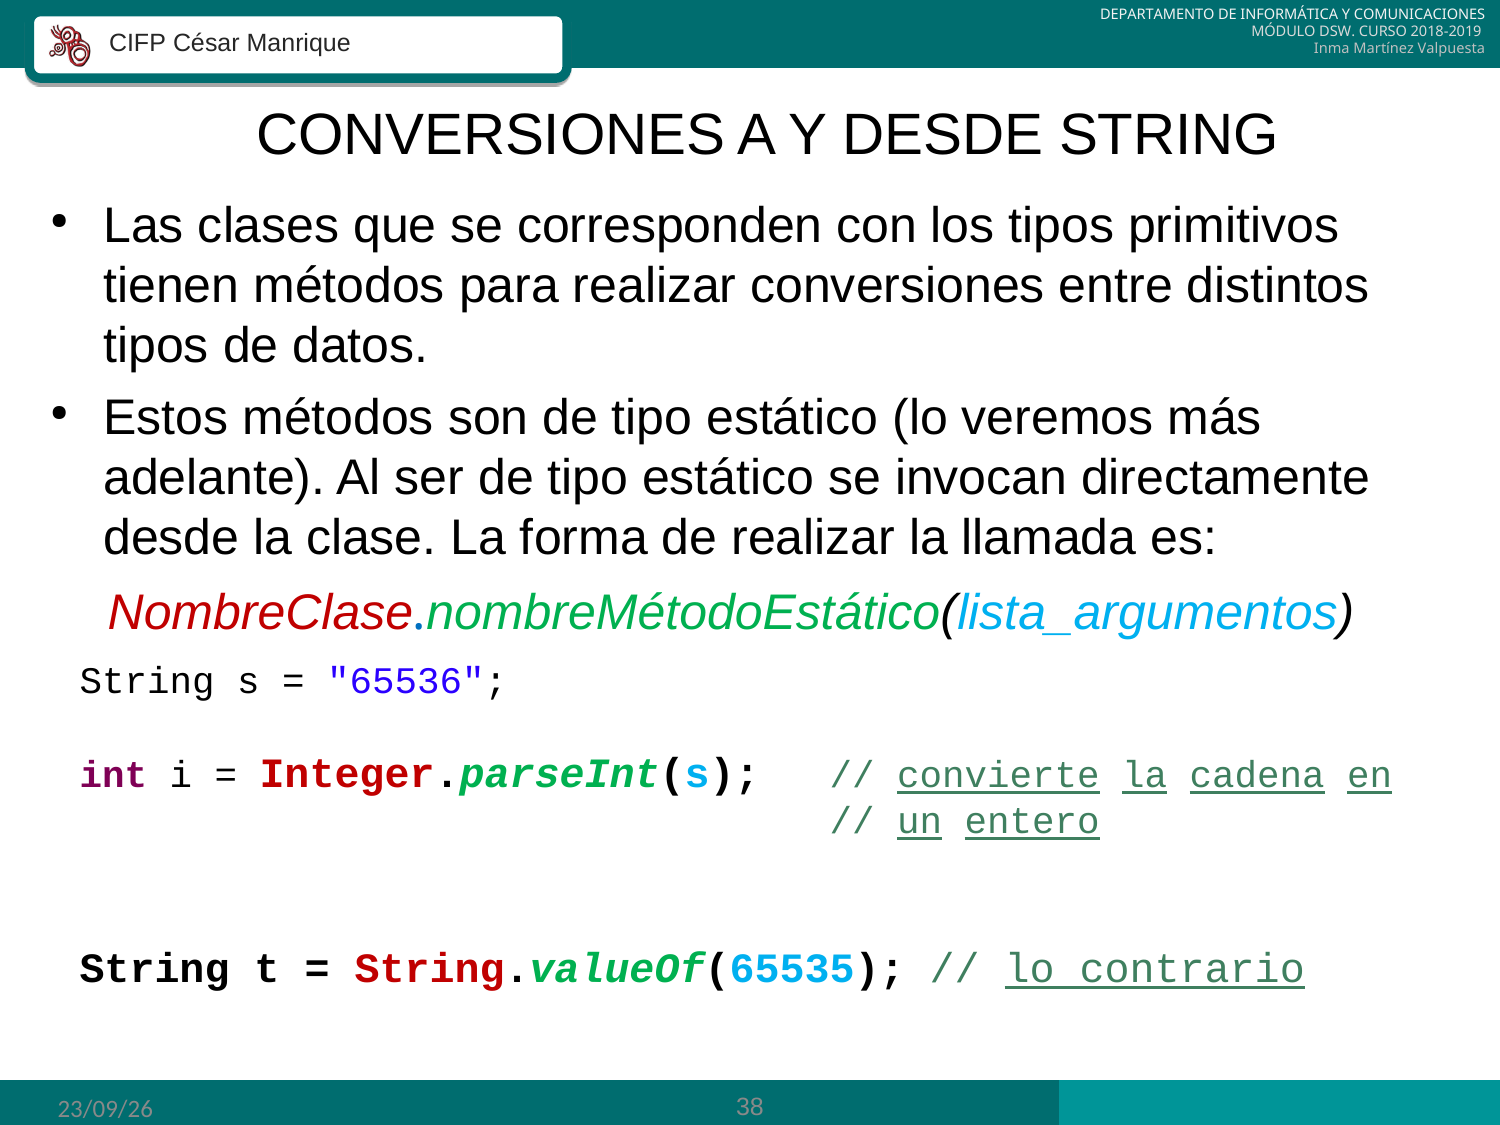

# CONVERSIONES A Y DESDE STRING
Las clases que se corresponden con los tipos primitivos tienen métodos para realizar conversiones entre distintos tipos de datos.
Estos métodos son de tipo estático (lo veremos más adelante). Al ser de tipo estático se invocan directamente desde la clase. La forma de realizar la llamada es:
NombreClase.nombreMétodoEstático(lista_argumentos)
String s = "65536";
int i = Integer.parseInt(s);	// convierte la cadena en
					// un entero
String t = String.valueOf(65535); // lo contrario